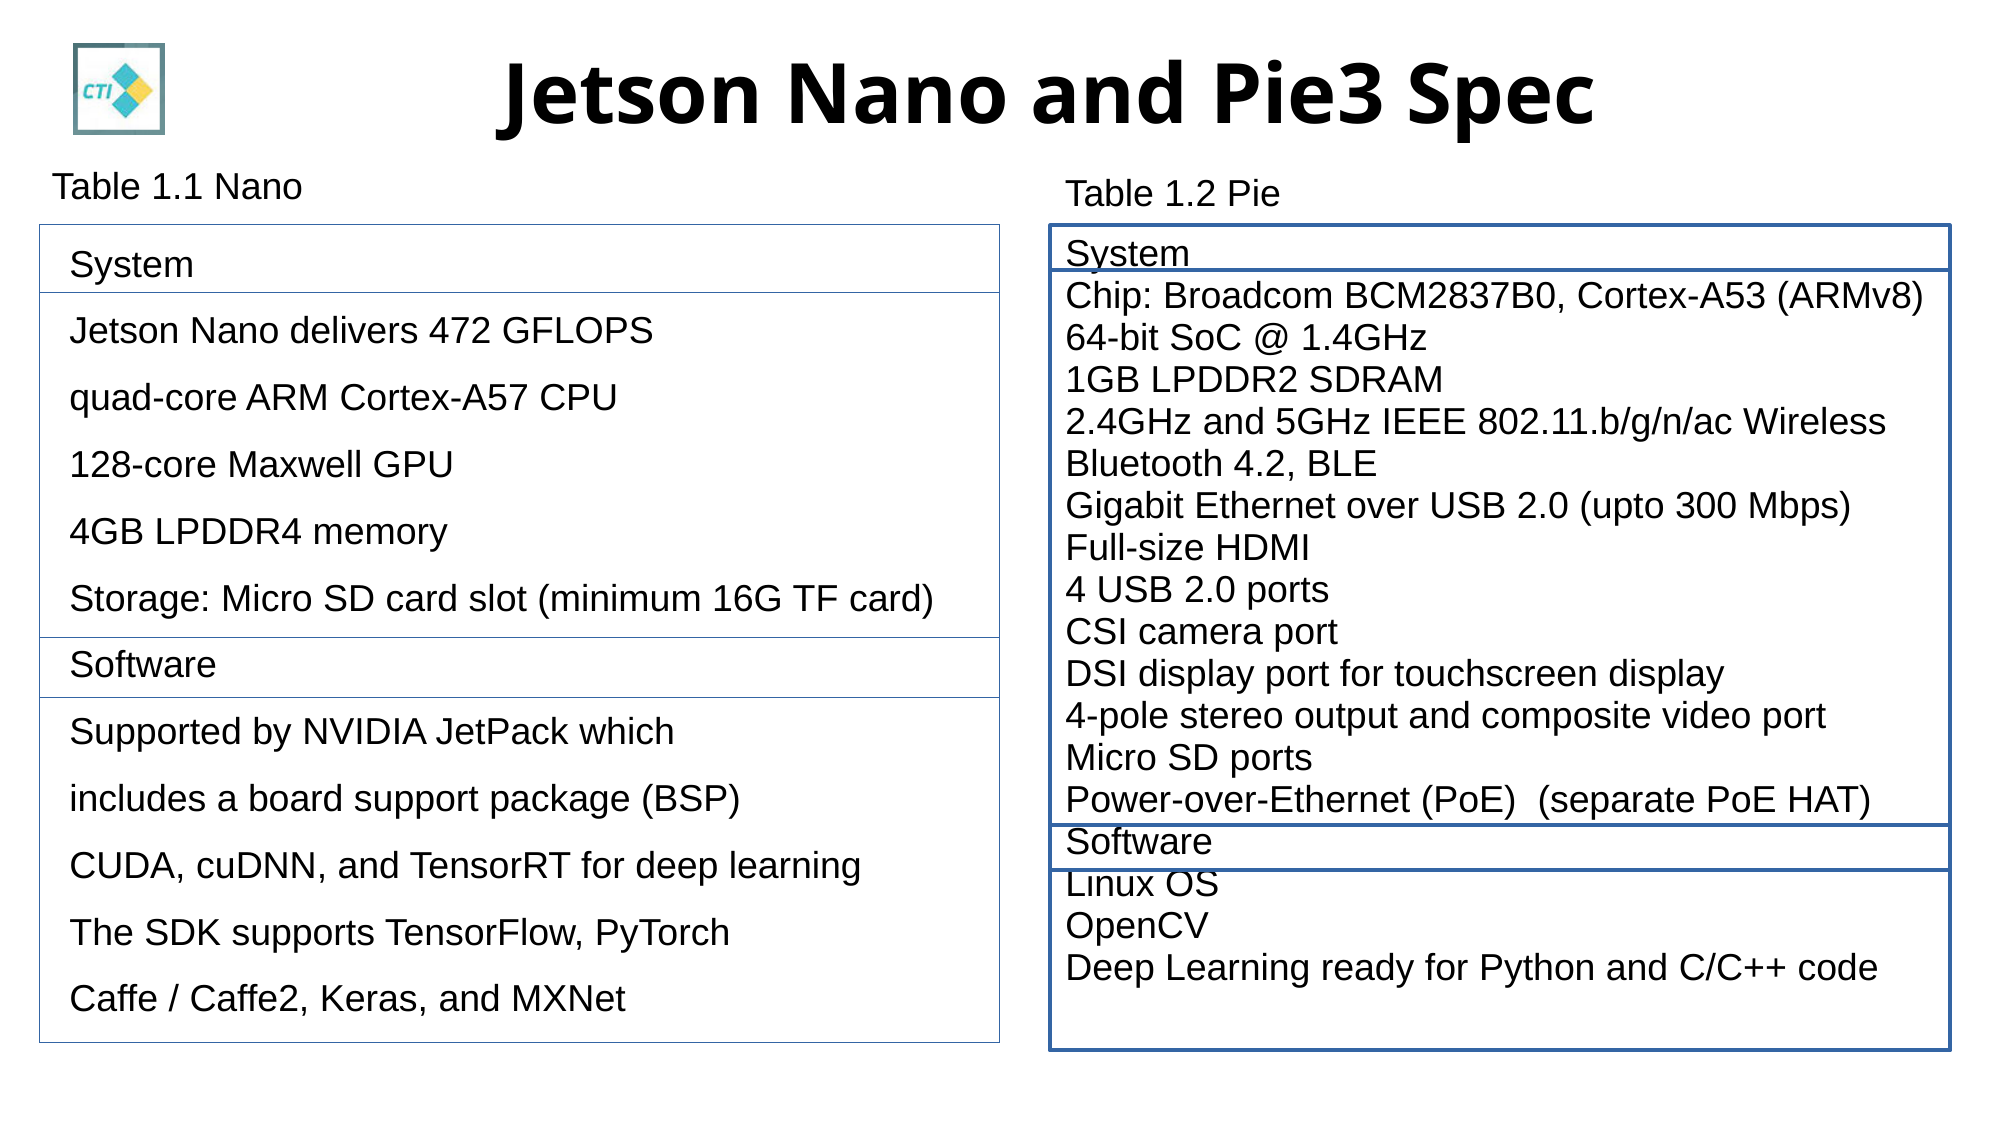

# Jetson Nano and Pie3 Spec
Table 1.1 Nano
Table 1.2 Pie
 System
 Chip: Broadcom BCM2837B0, Cortex-A53 (ARMv8)
 64-bit SoC @ 1.4GHz
 1GB LPDDR2 SDRAM
 2.4GHz and 5GHz IEEE 802.11.b/g/n/ac Wireless
 Bluetooth 4.2, BLE
 Gigabit Ethernet over USB 2.0 (upto 300 Mbps)
 Full-size HDMI
 4 USB 2.0 ports
 CSI camera port
 DSI display port for touchscreen display
 4-pole stereo output and composite video port
 Micro SD ports
 Power-over-Ethernet (PoE) (separate PoE HAT)
 Software
 Linux OS
 OpenCV
 Deep Learning ready for Python and C/C++ code
System
Jetson Nano delivers 472 GFLOPS
quad-core ARM Cortex-A57 CPU
128-core Maxwell GPU
4GB LPDDR4 memory
Storage: Micro SD card slot (minimum 16G TF card)
Software
Supported by NVIDIA JetPack which
includes a board support package (BSP)
CUDA, cuDNN, and TensorRT for deep learning
The SDK supports TensorFlow, PyTorch
Caffe / Caffe2, Keras, and MXNet